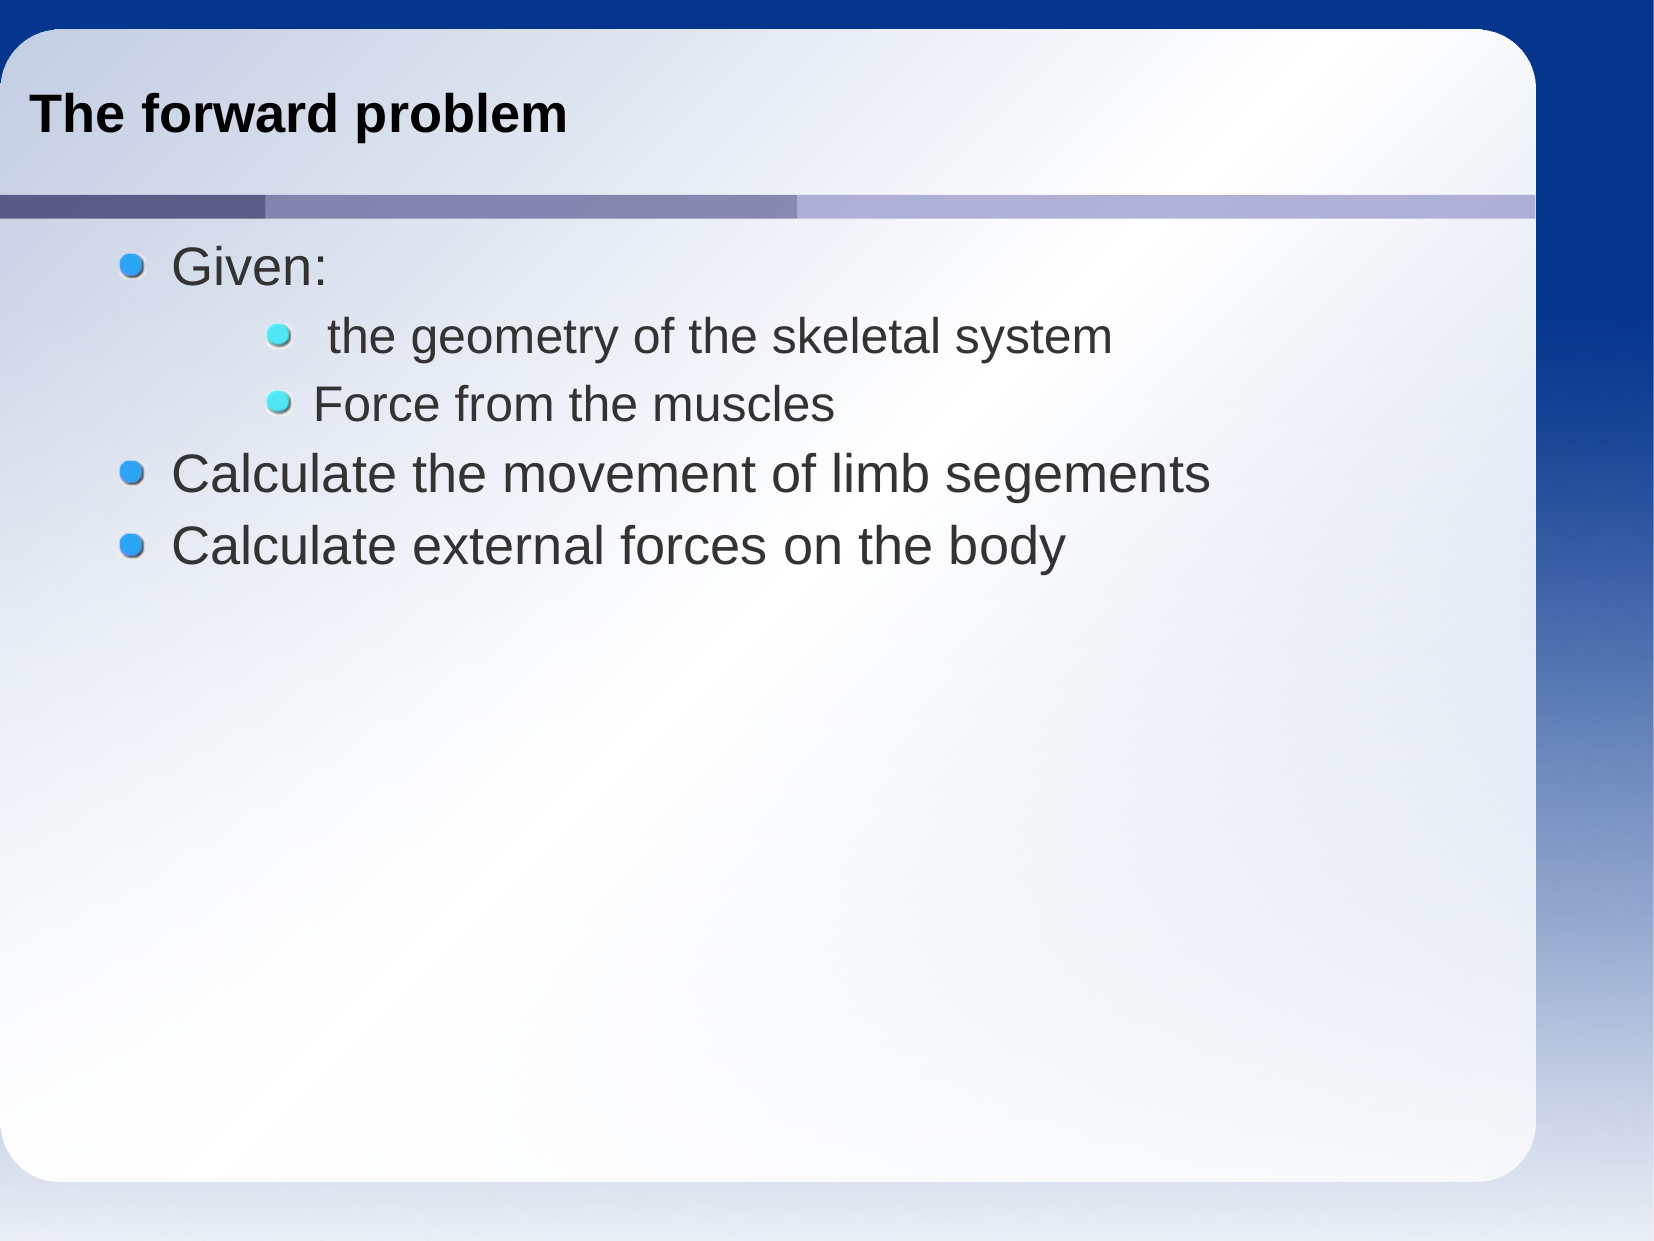

# The forward problem
Given:
 the geometry of the skeletal system
Force from the muscles
Calculate the movement of limb segements
Calculate external forces on the body